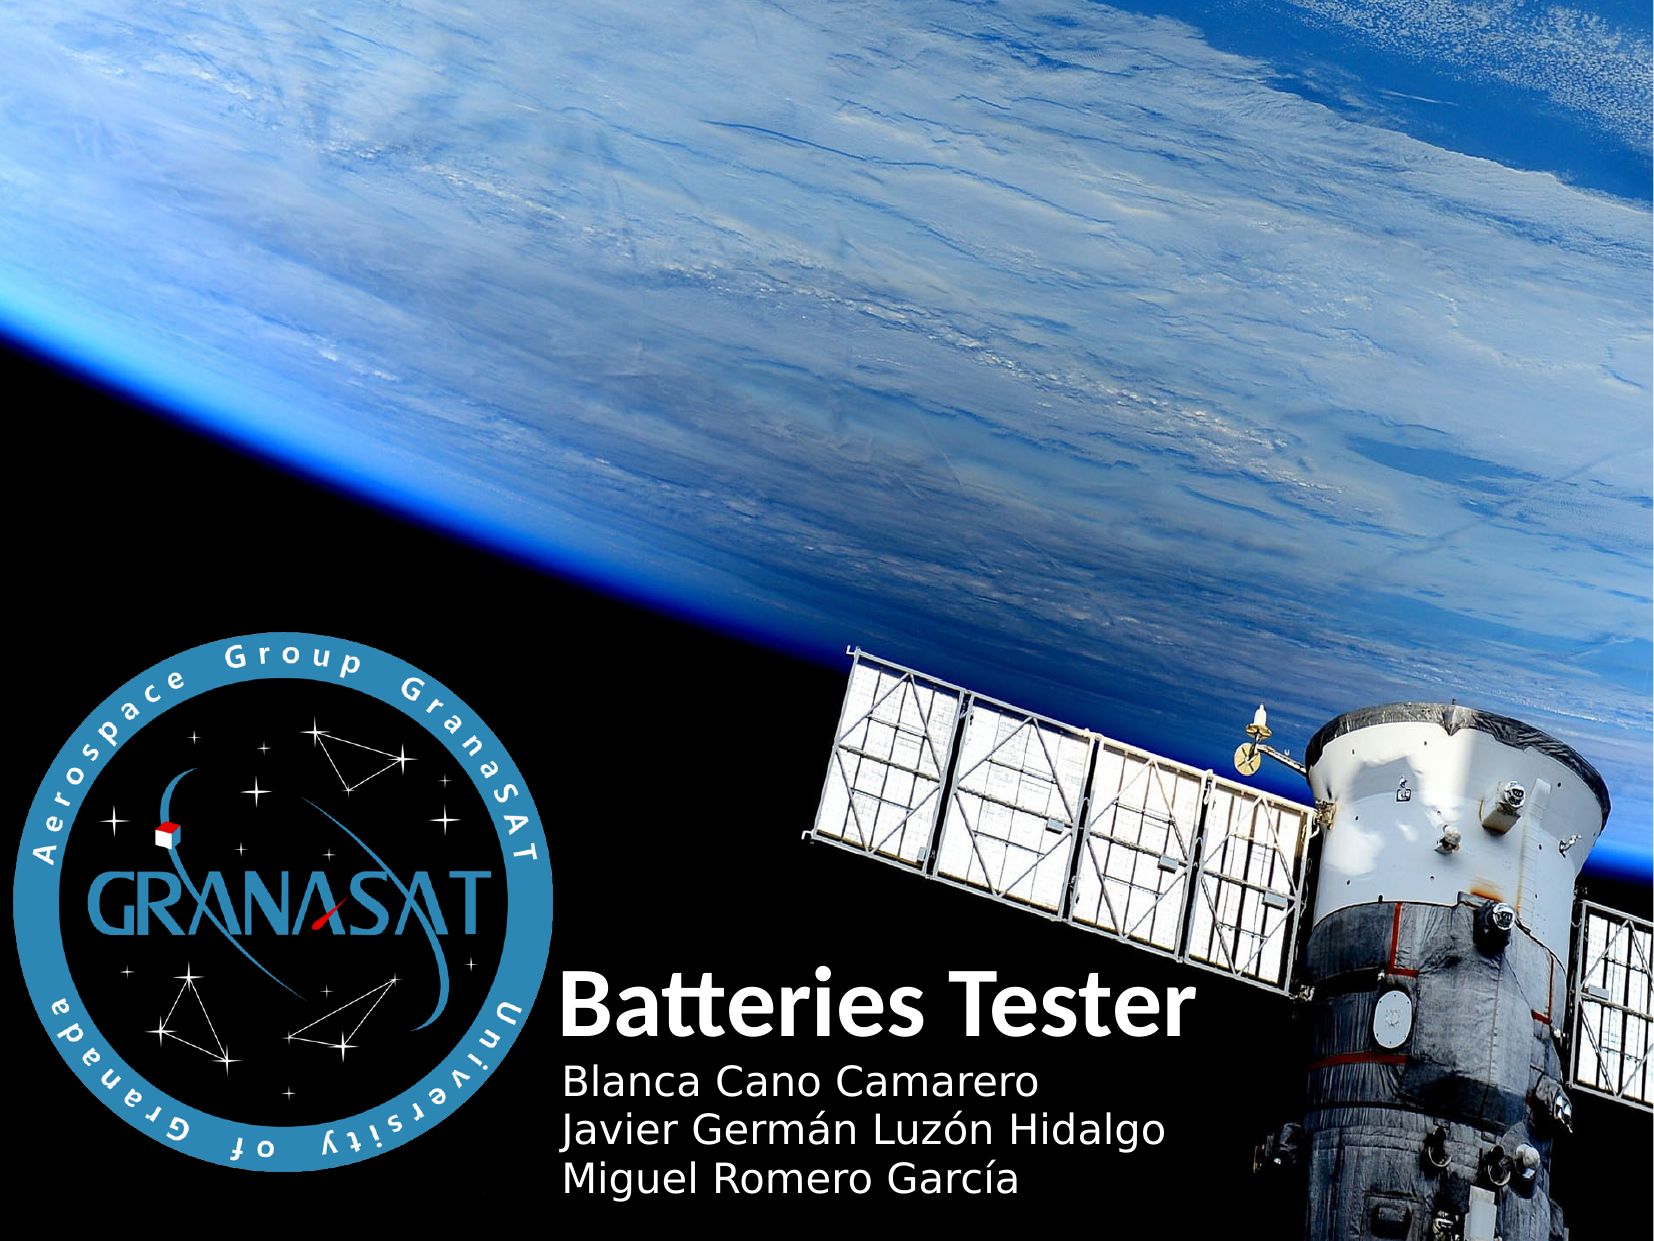

Batteries Tester
Blanca Cano Camarero
Javier Germán Luzón Hidalgo
Miguel Romero García
1